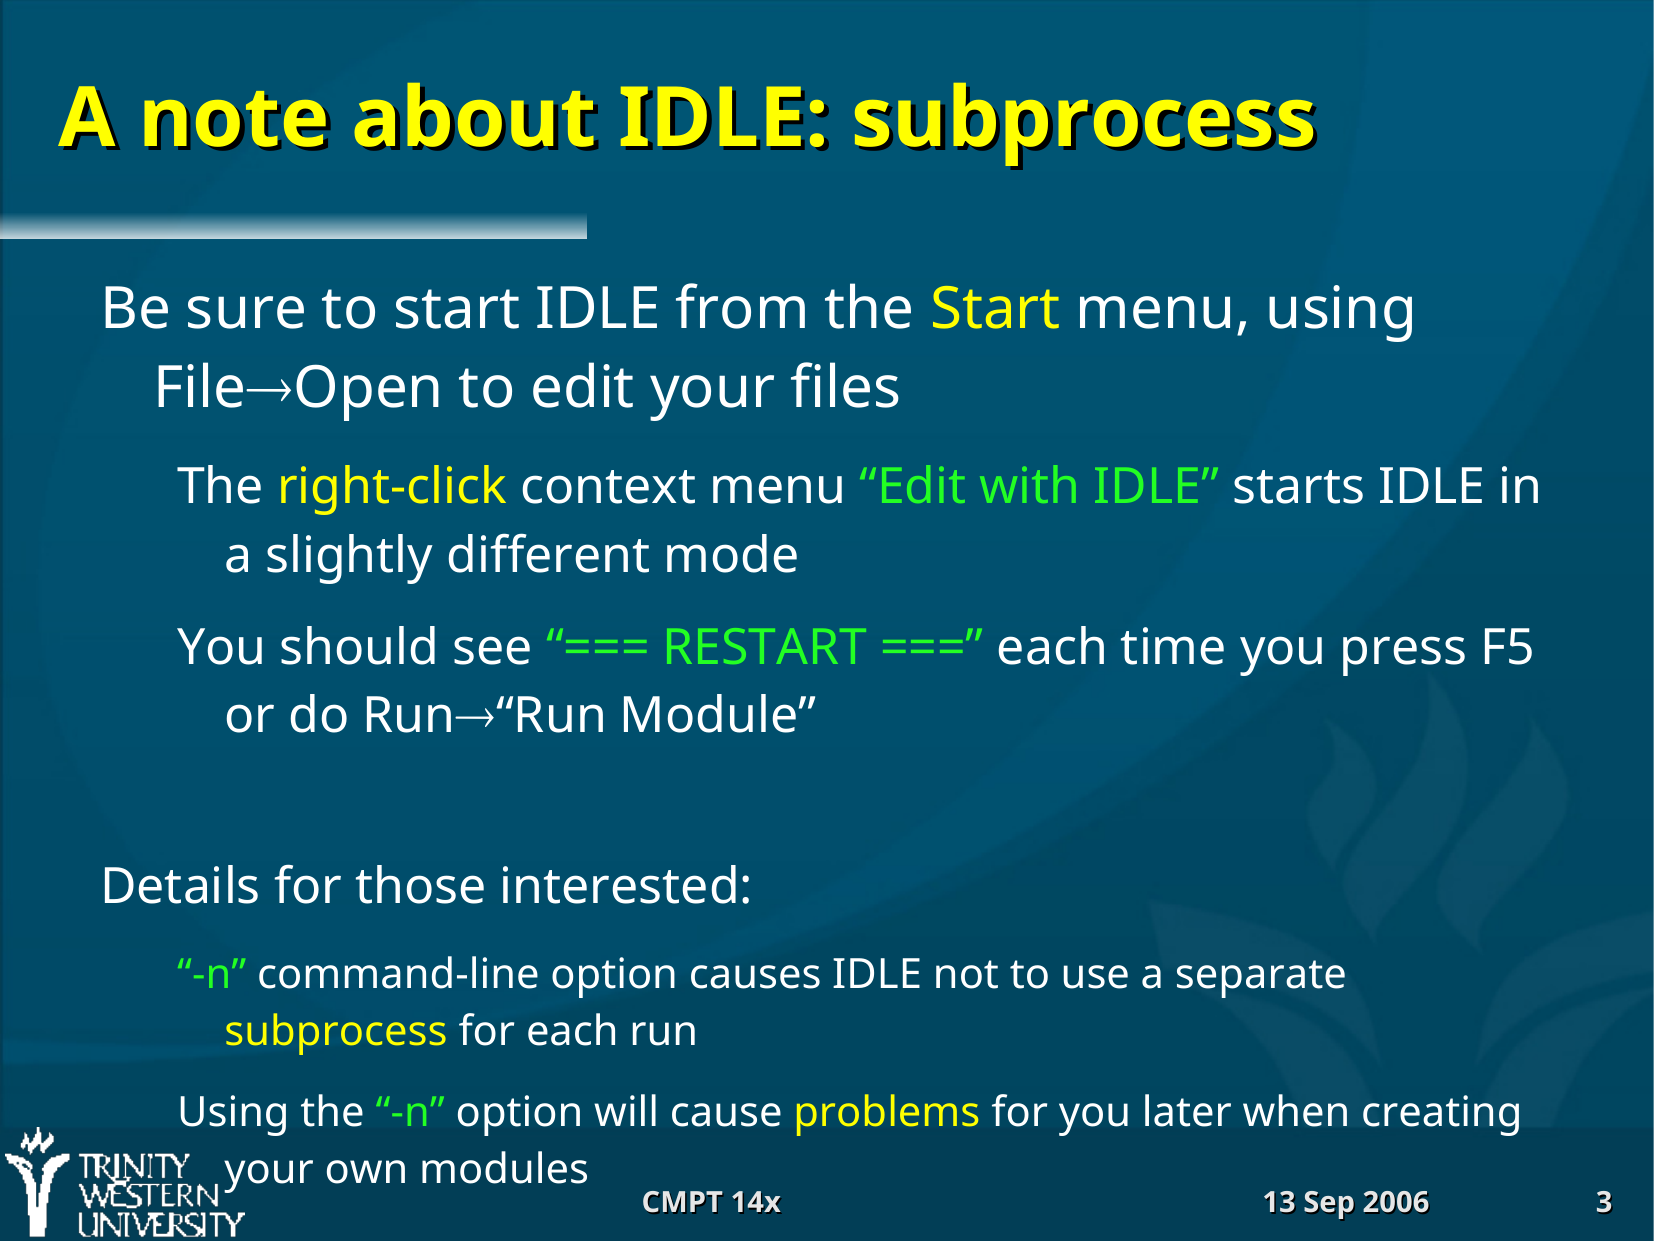

# A note about IDLE: subprocess
Be sure to start IDLE from the Start menu, using FileOpen to edit your files
The right-click context menu “Edit with IDLE” starts IDLE in a slightly different mode
You should see “=== RESTART ===” each time you press F5 or do Run“Run Module”
Details for those interested:
“-n” command-line option causes IDLE not to use a separate subprocess for each run
Using the “-n” option will cause problems for you later when creating your own modules
CMPT 14x
13 Sep 2006
3